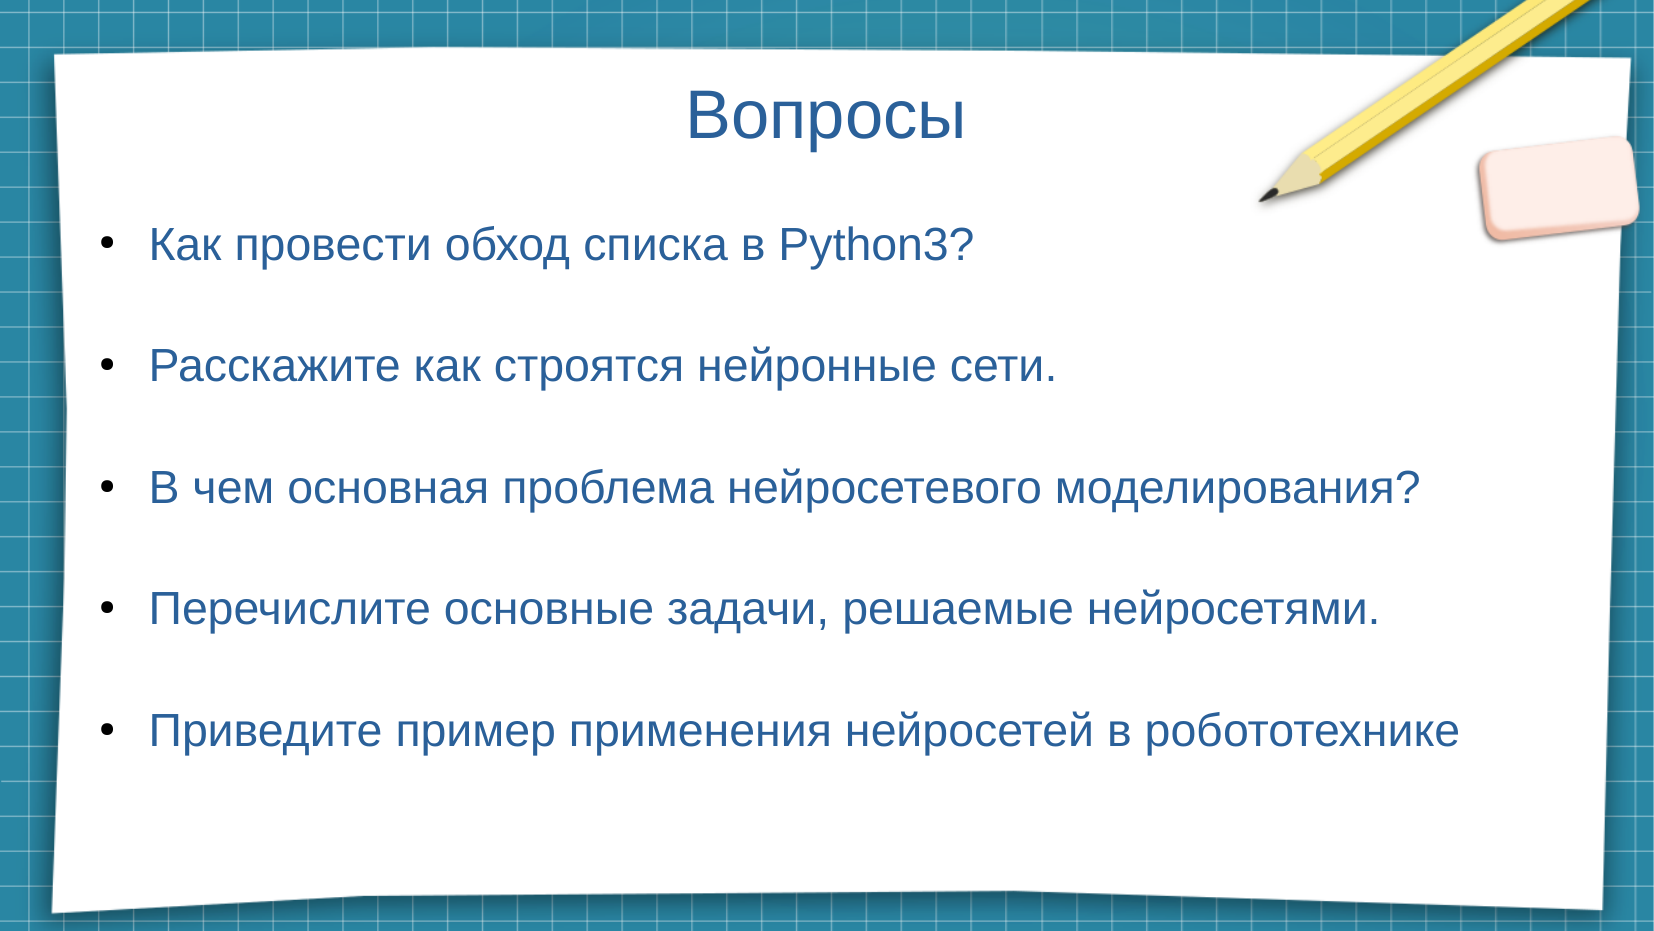

# Вопросы
Как провести обход списка в Python3?
Расскажите как строятся нейронные сети.
В чем основная проблема нейросетевого моделирования?
Перечислите основные задачи, решаемые нейросетями.
Приведите пример применения нейросетей в робототехнике